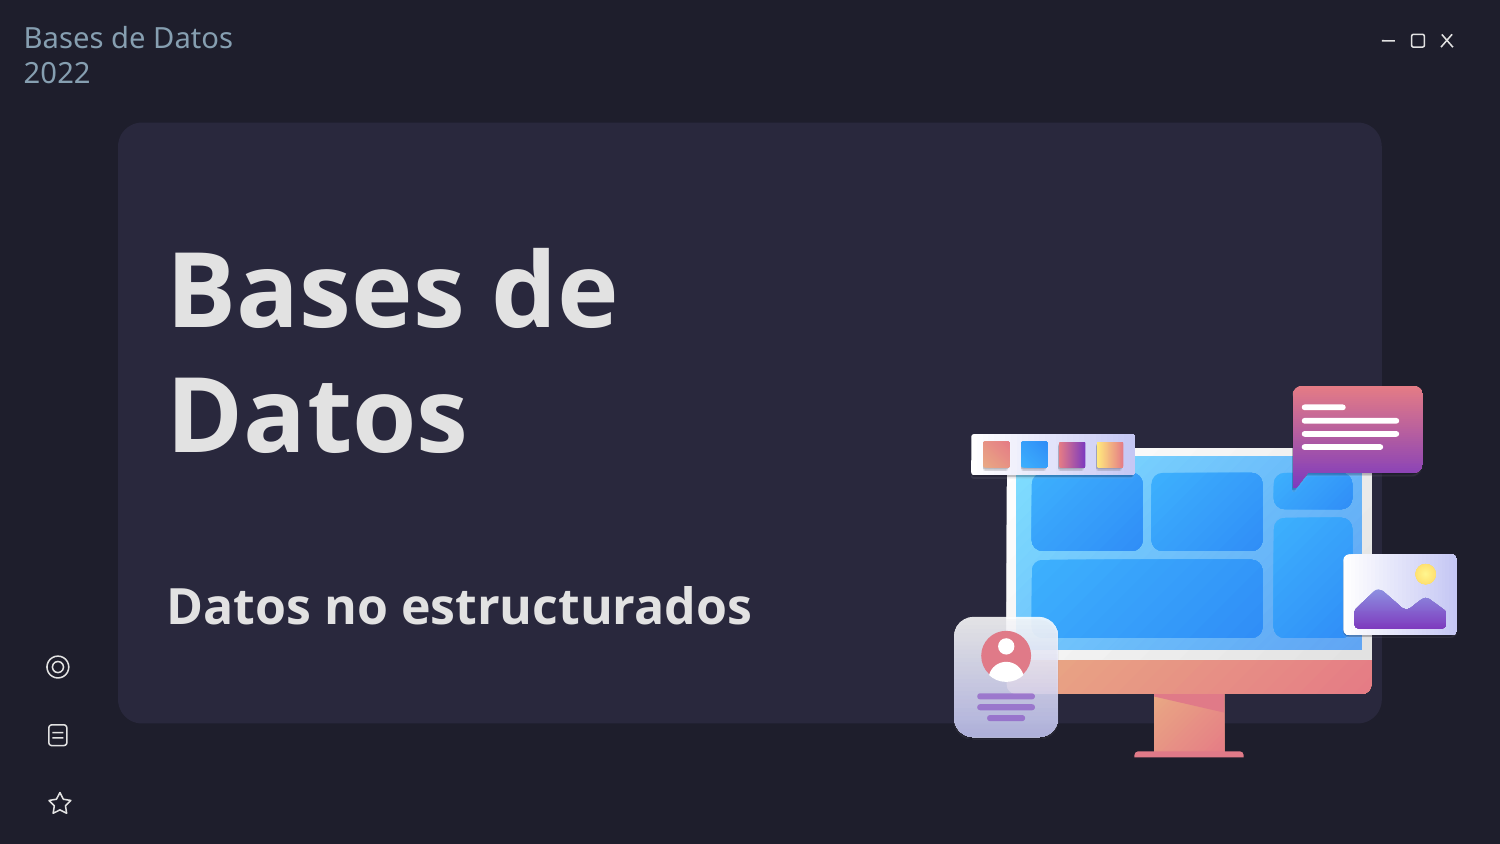

Bases de Datos
# Datos no estructurados